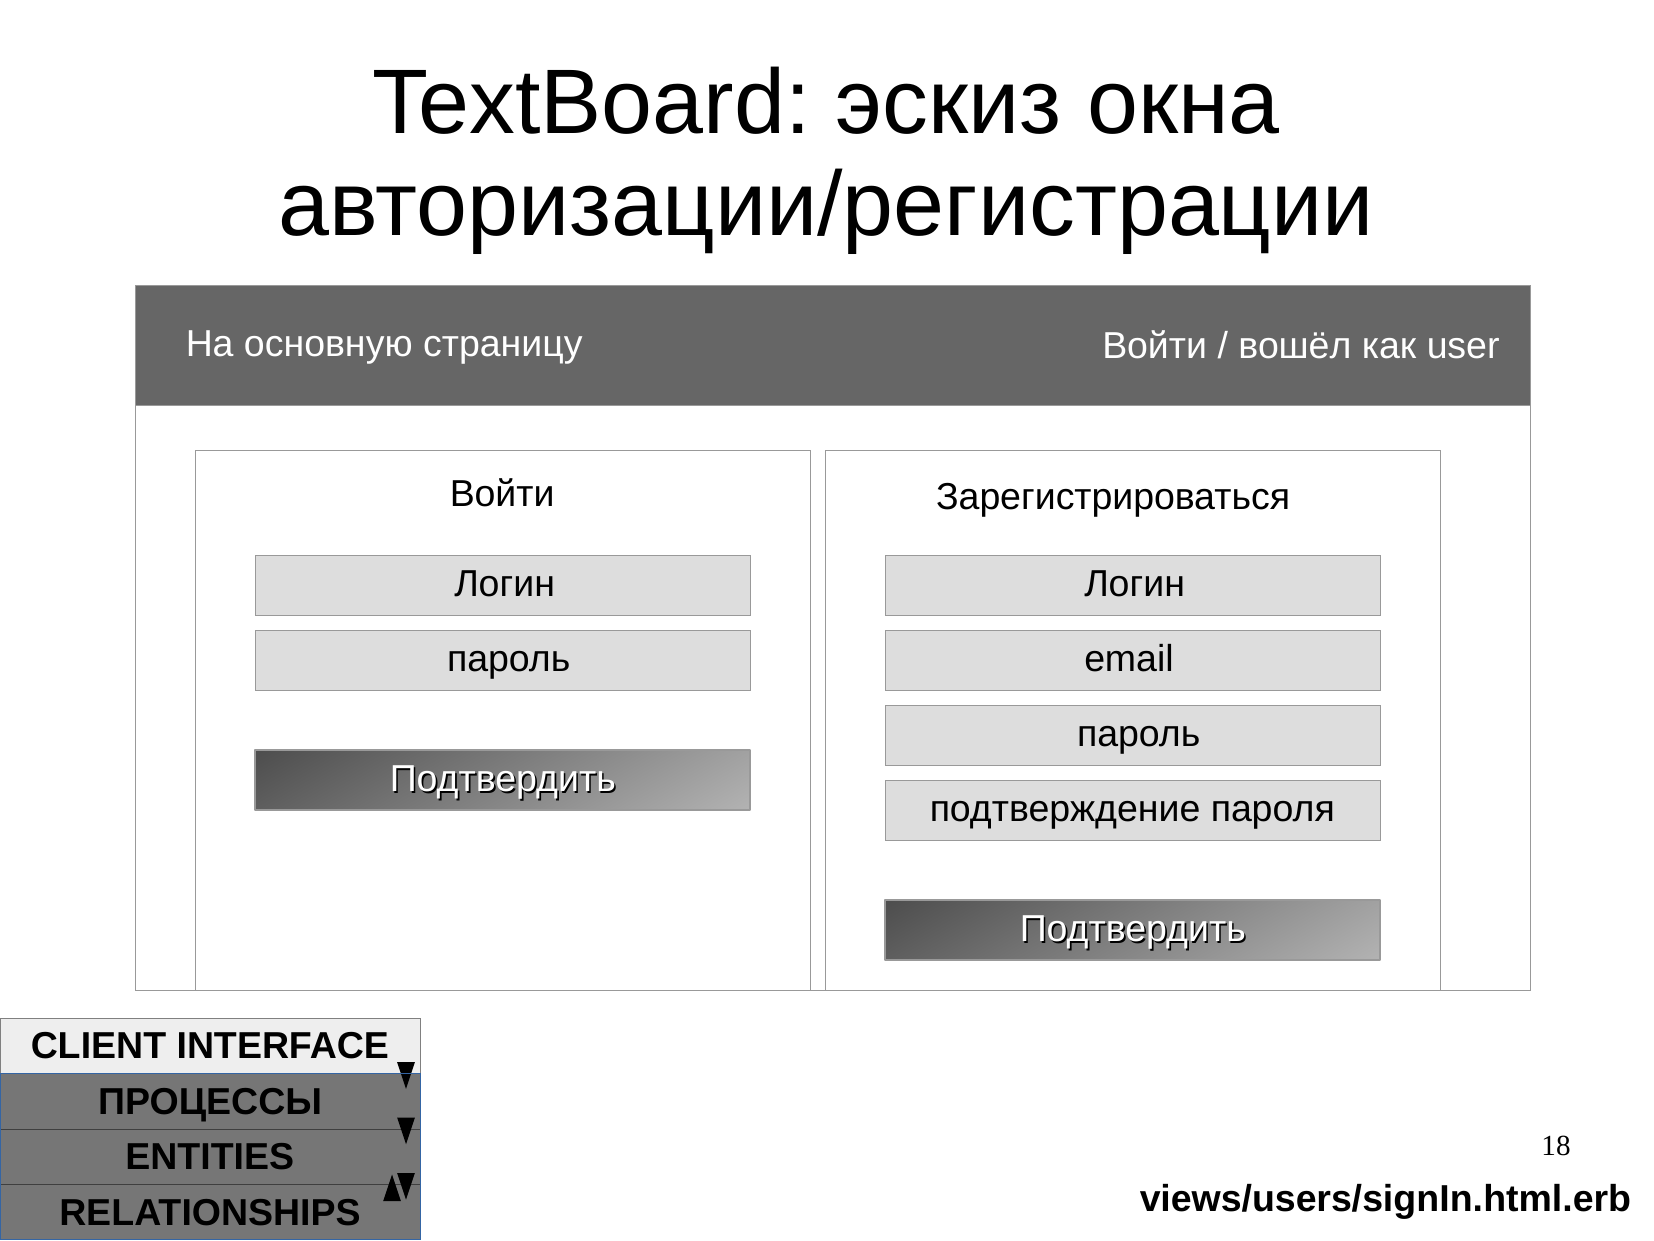

# TextBoard: эскиз окна авторизации/регистрации
На основную страницу
Войти / вошёл как user
Войти
Зарегистрироваться
Логин
Логин
пароль
email
пароль
Подтвердить
подтверждение пароля
Подтвердить
CLIENT INTERFACE
ПРОЦЕССЫ
ENTITIES
RELATIONSHIPS
18
views/users/signIn.html.erb